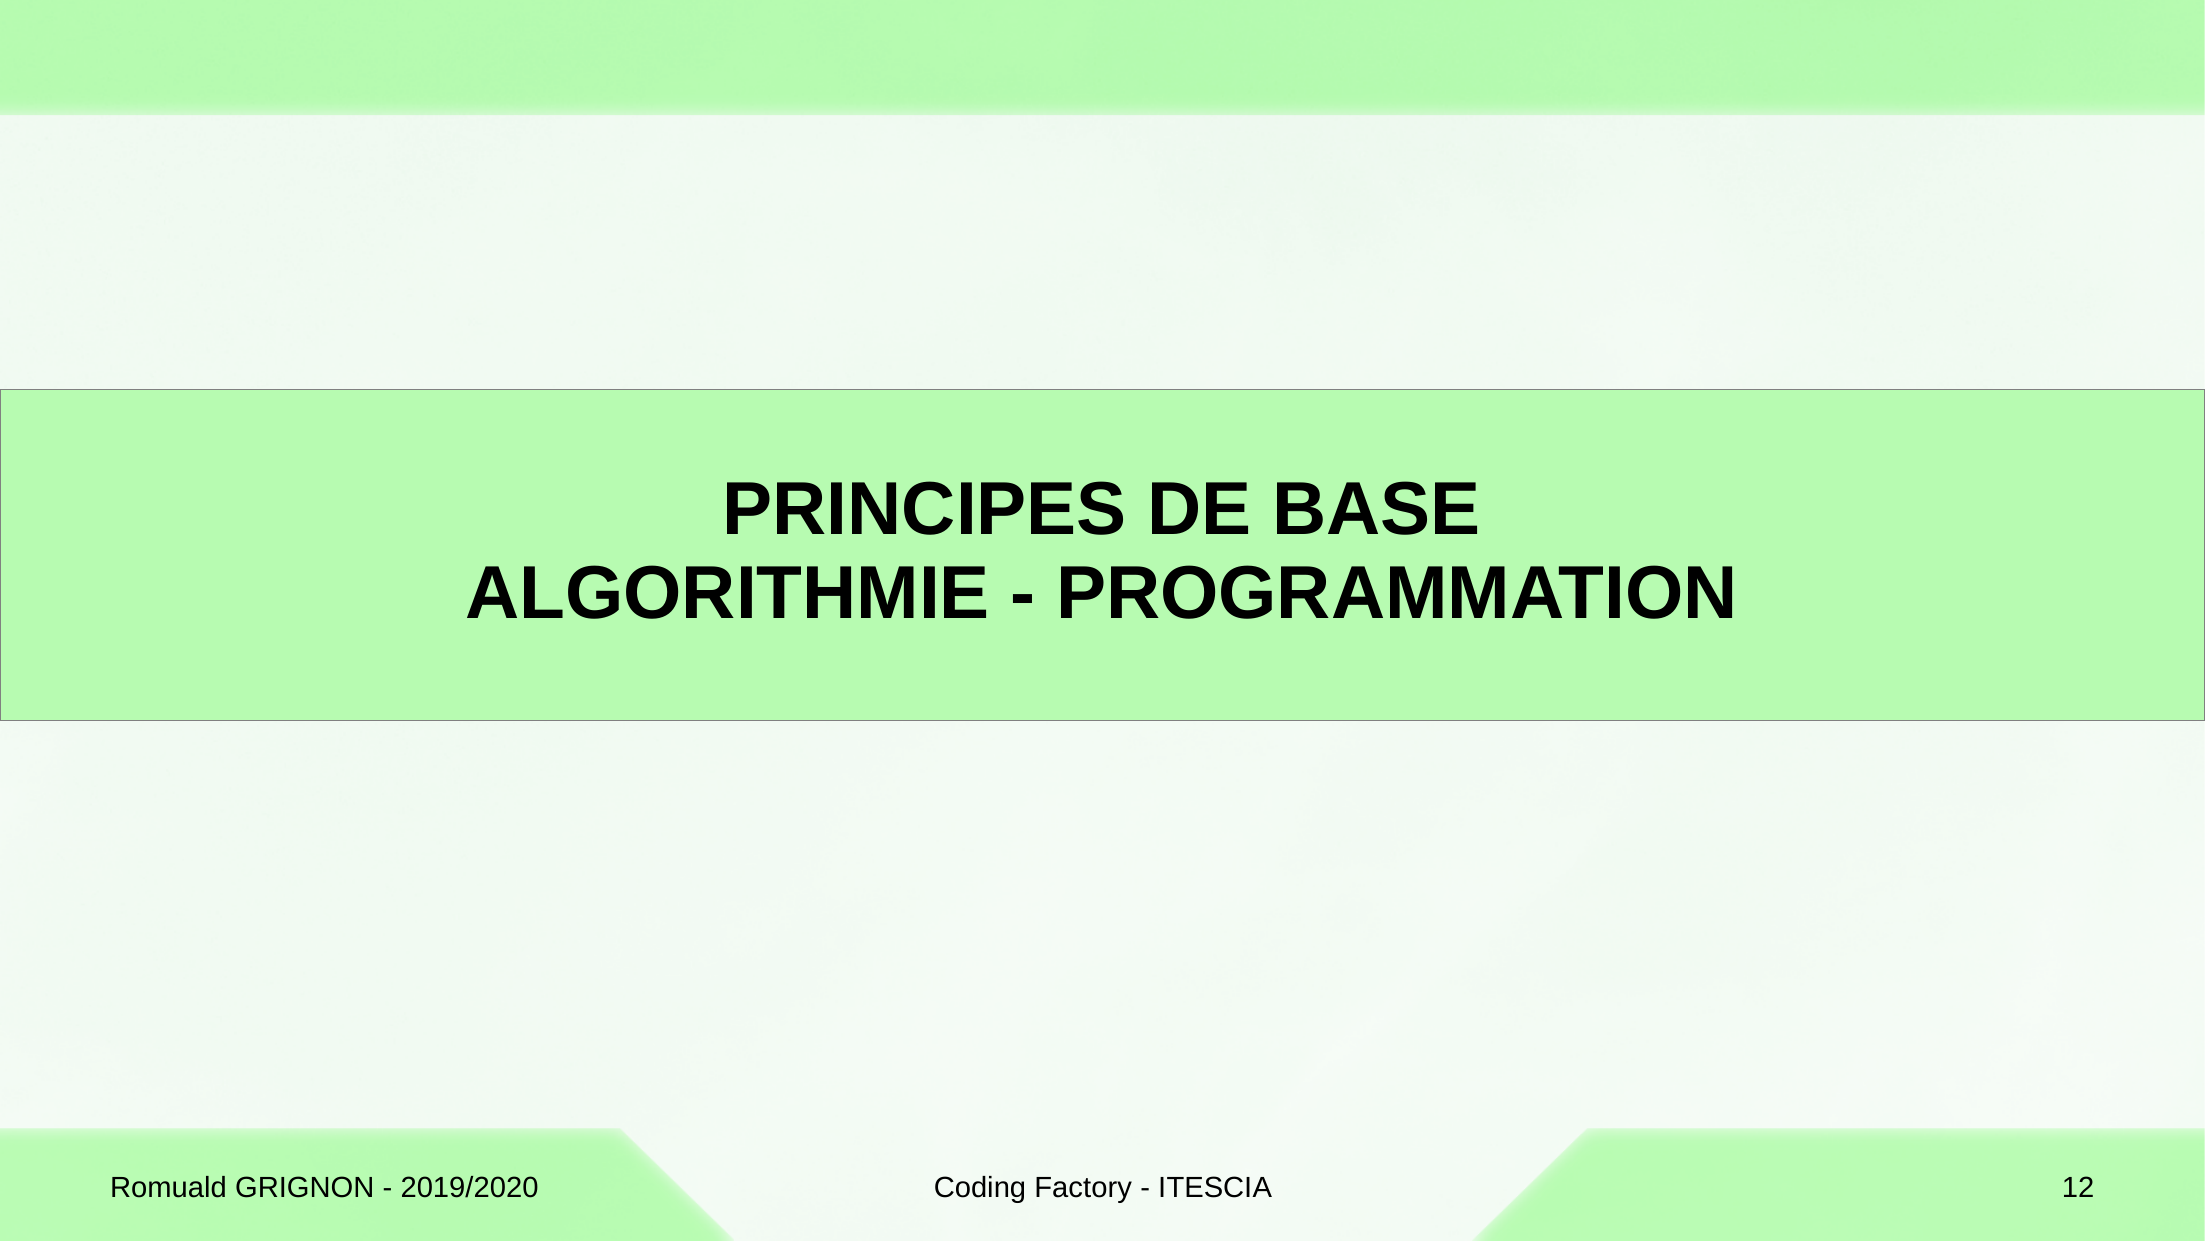

# PRINCIPES DE BASE
ALGORITHMIE - PROGRAMMATION
Romuald GRIGNON - 2019/2020
Coding Factory - ITESCIA
12